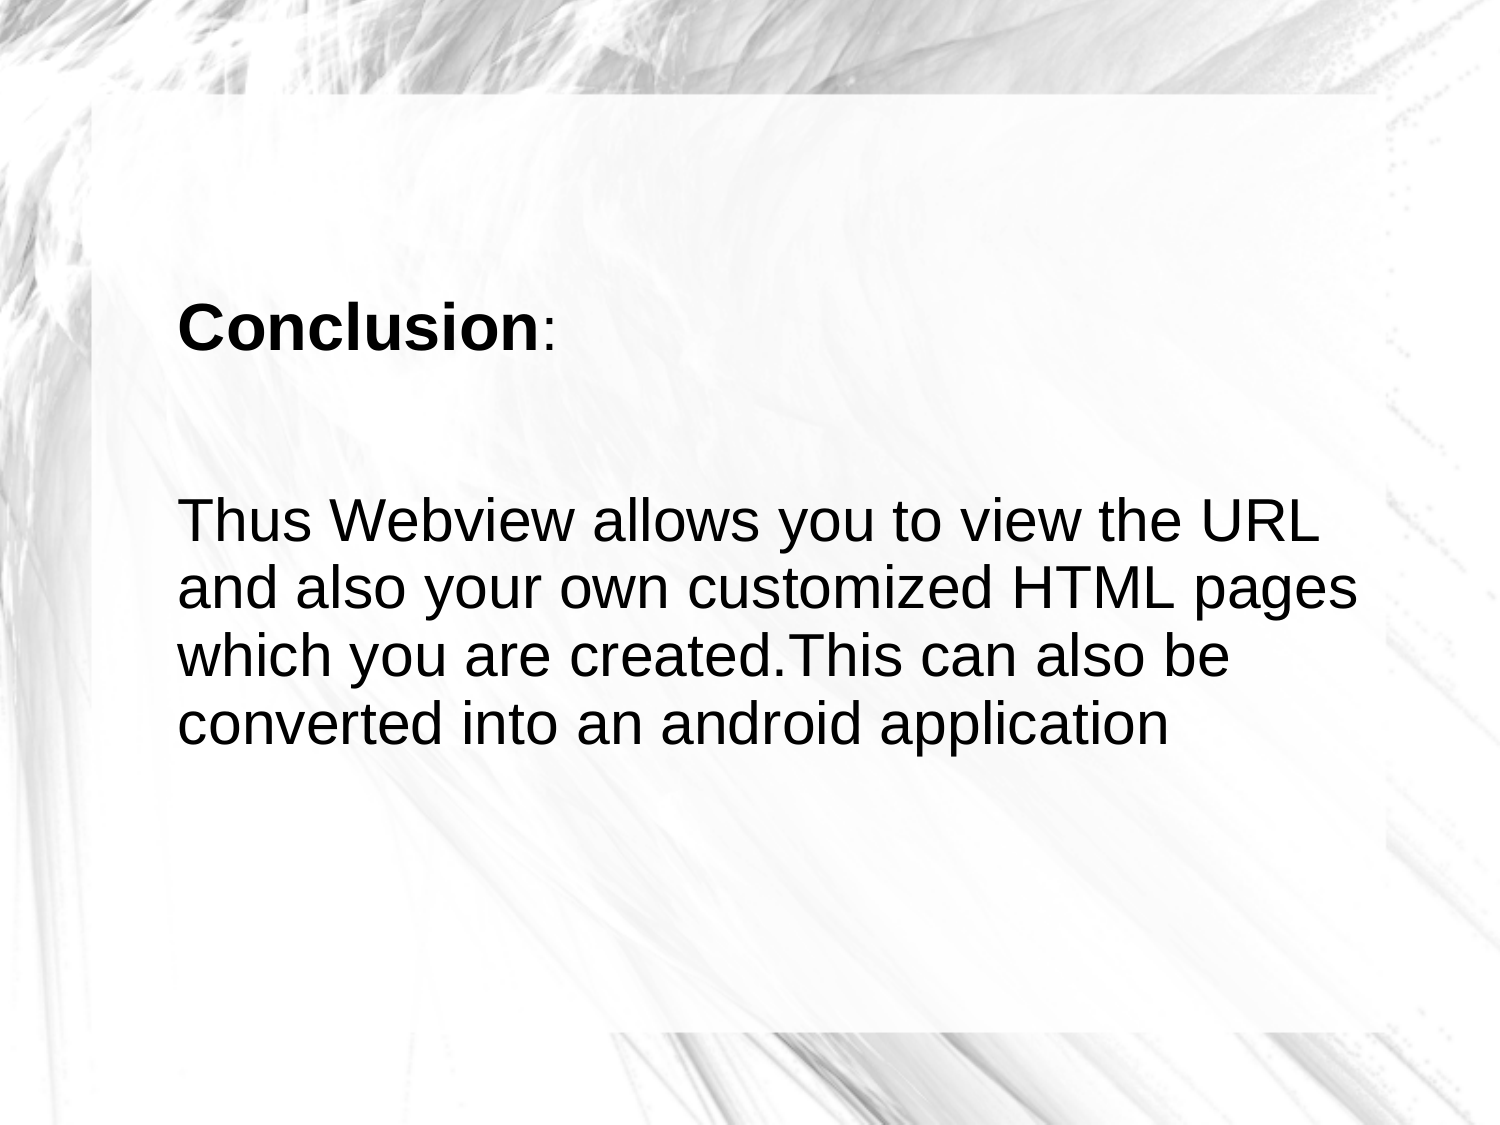

#
Conclusion:
Thus Webview allows you to view the URL and also your own customized HTML pages which you are created.This can also be converted into an android application